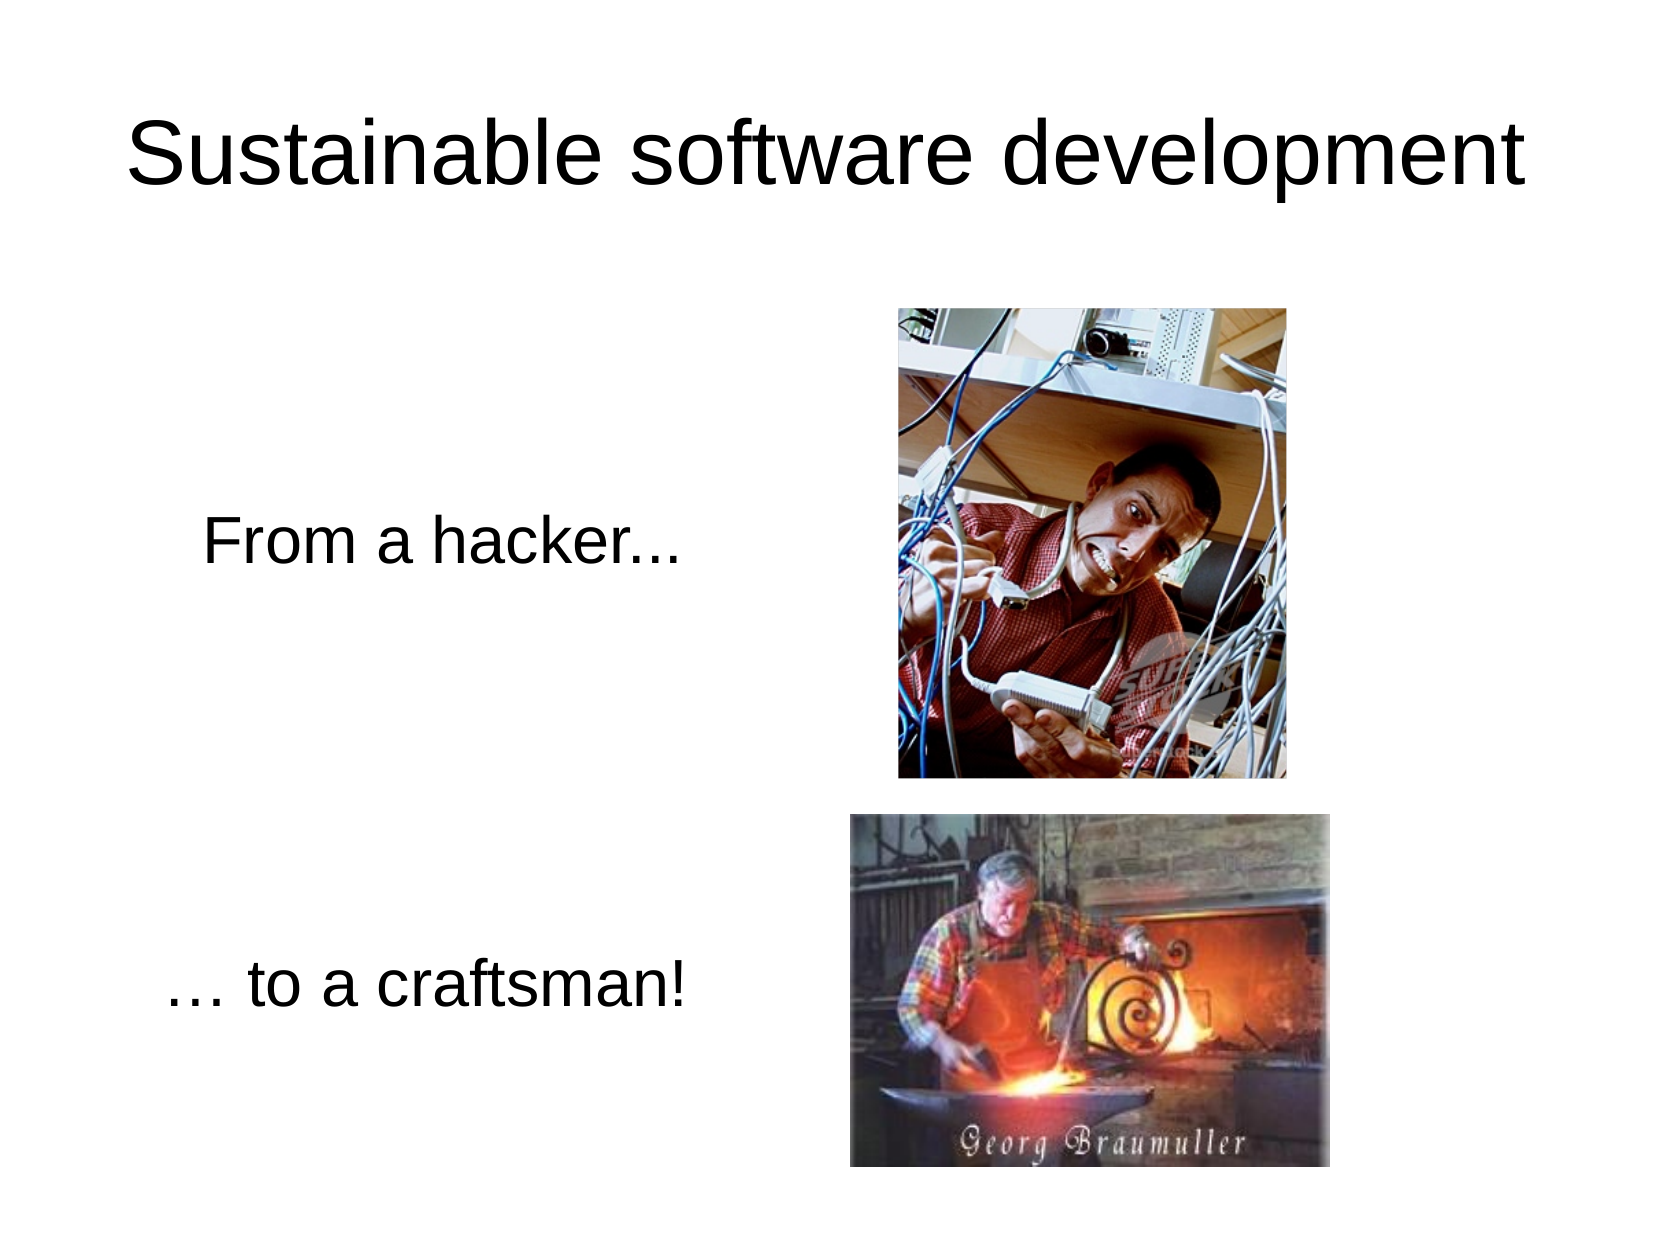

# Sustainable software development
From a hacker...
… to a craftsman!